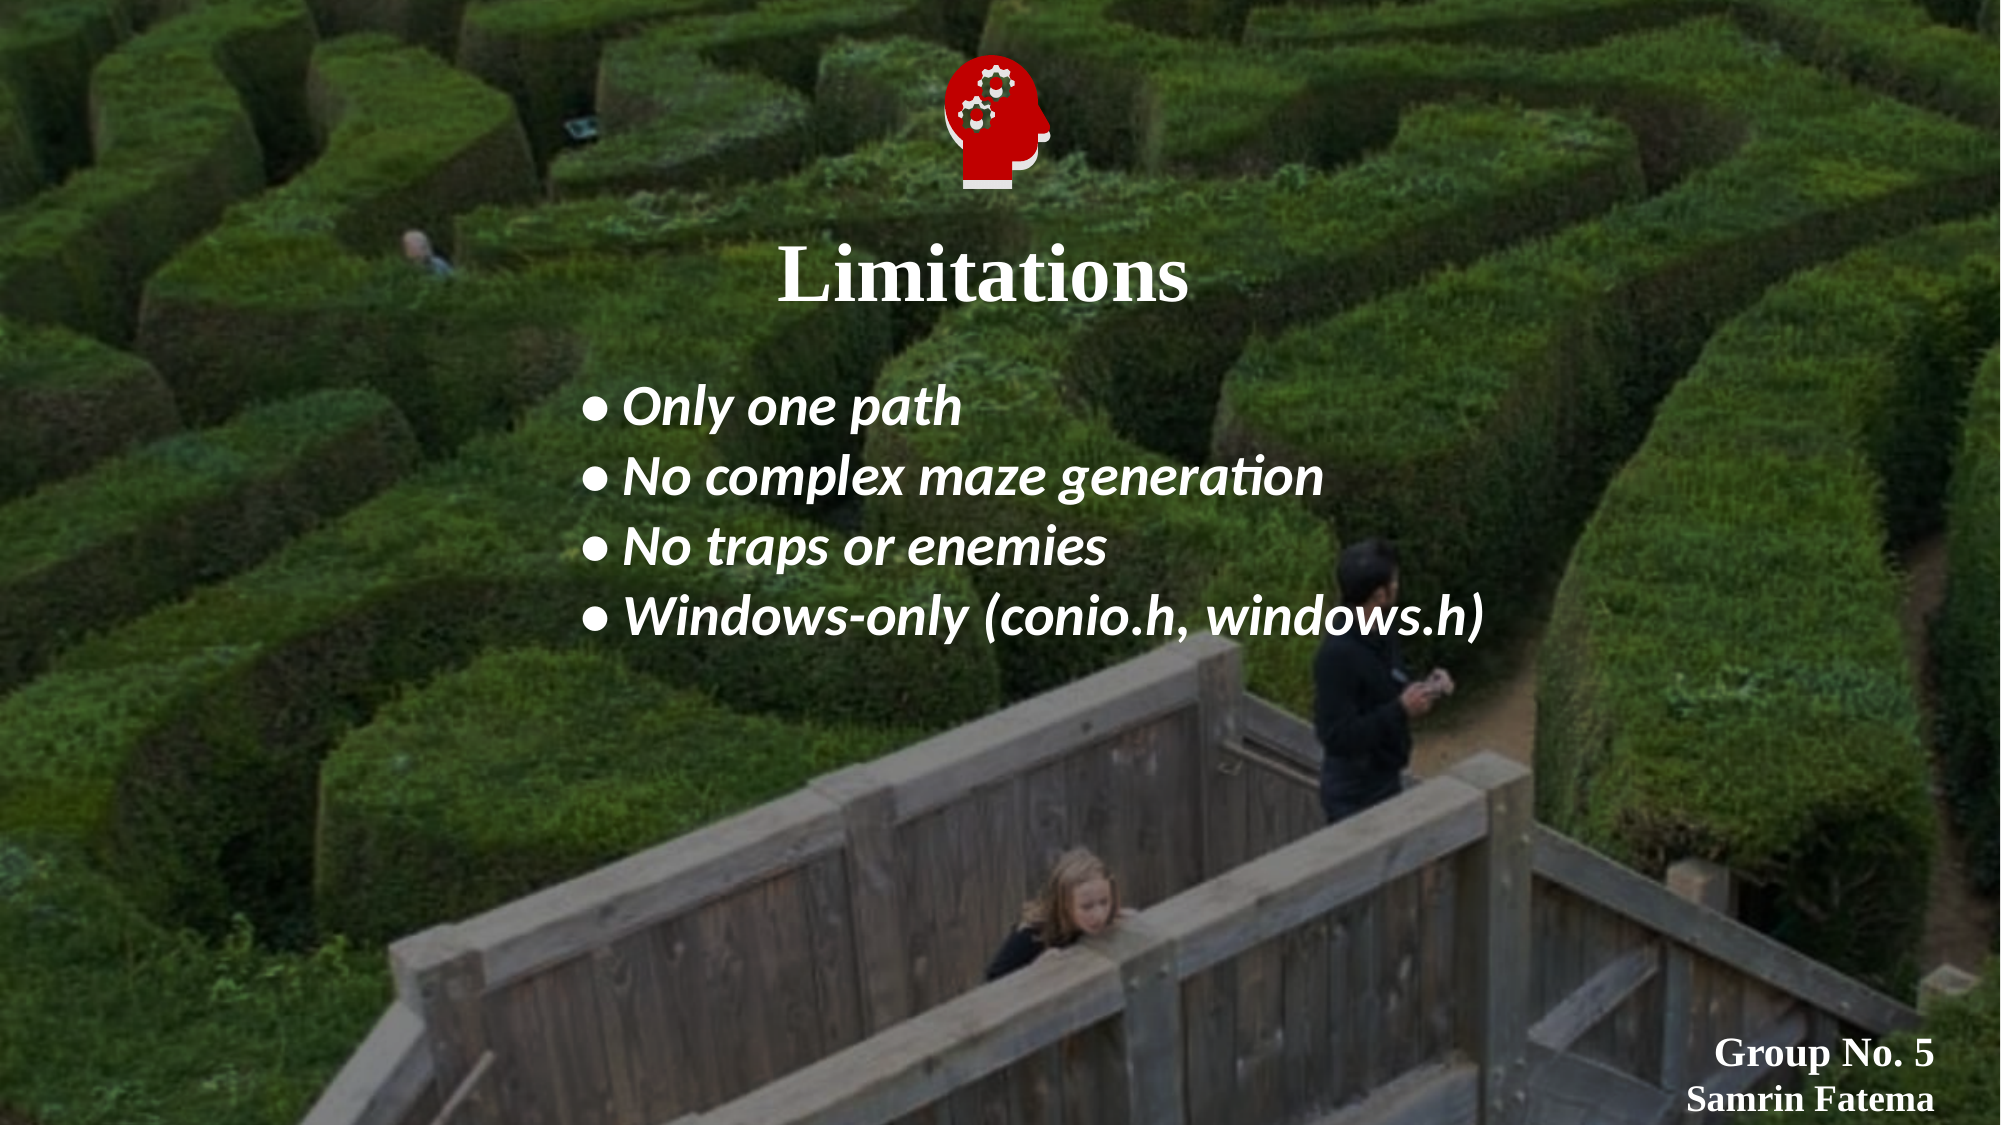

Limitations
• Only one path
• No complex maze generation
• No traps or enemies
• Windows-only (conio.h, windows.h)
Group No. 5
Samrin Fatema